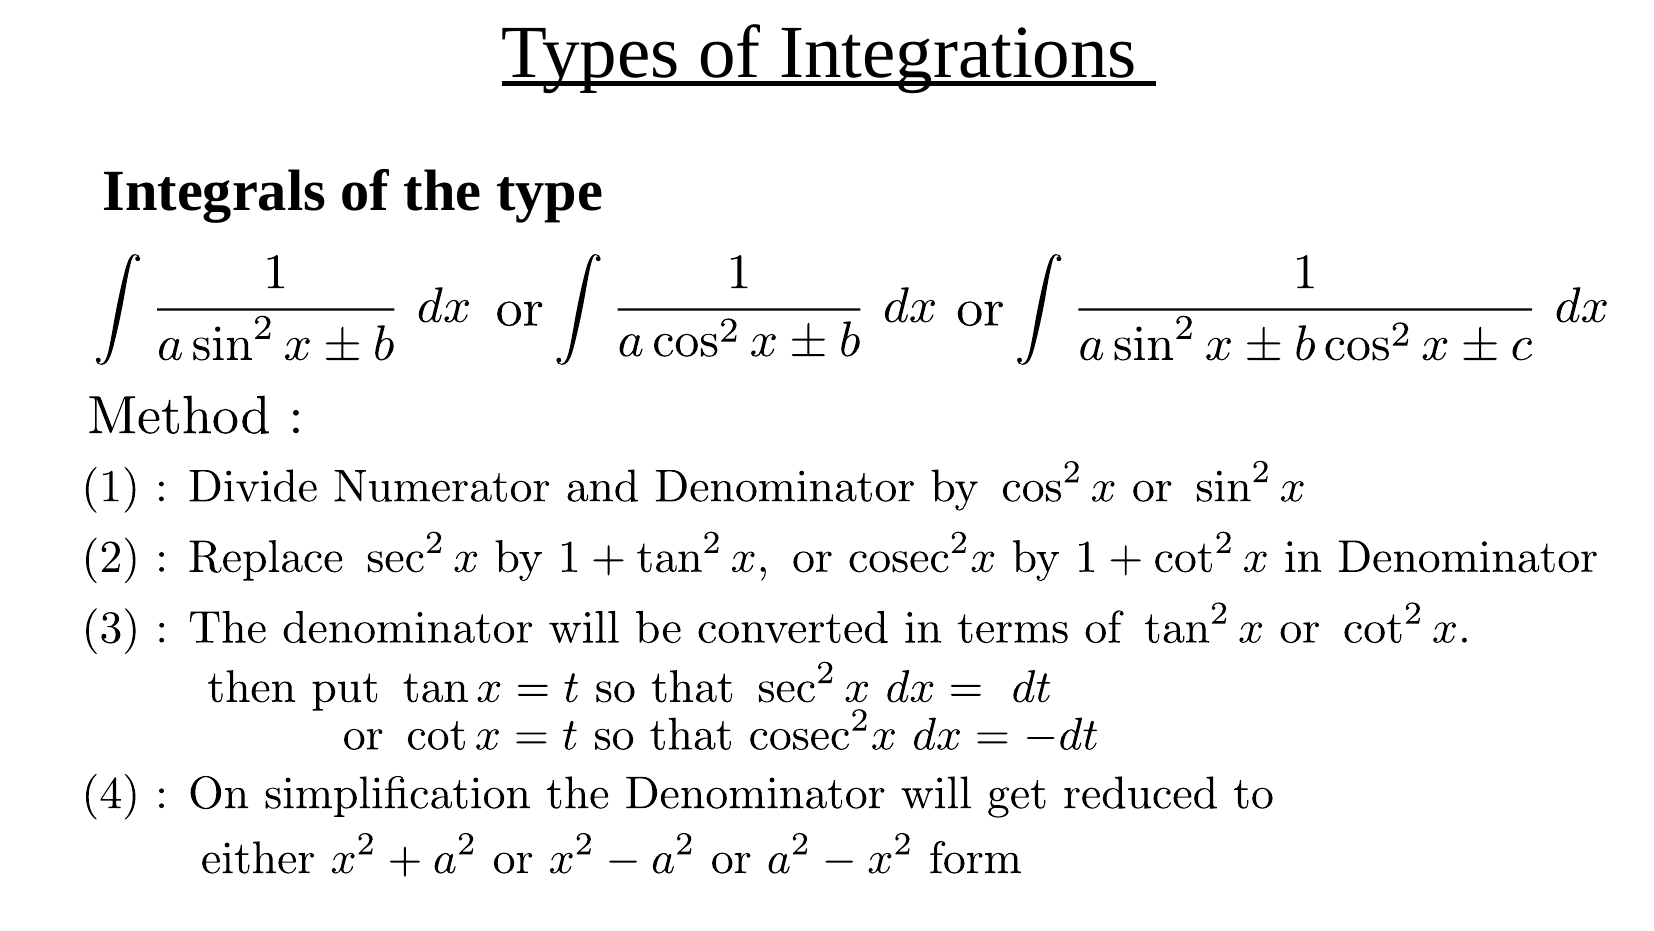

# Types of Integrations
 Integrals of the type